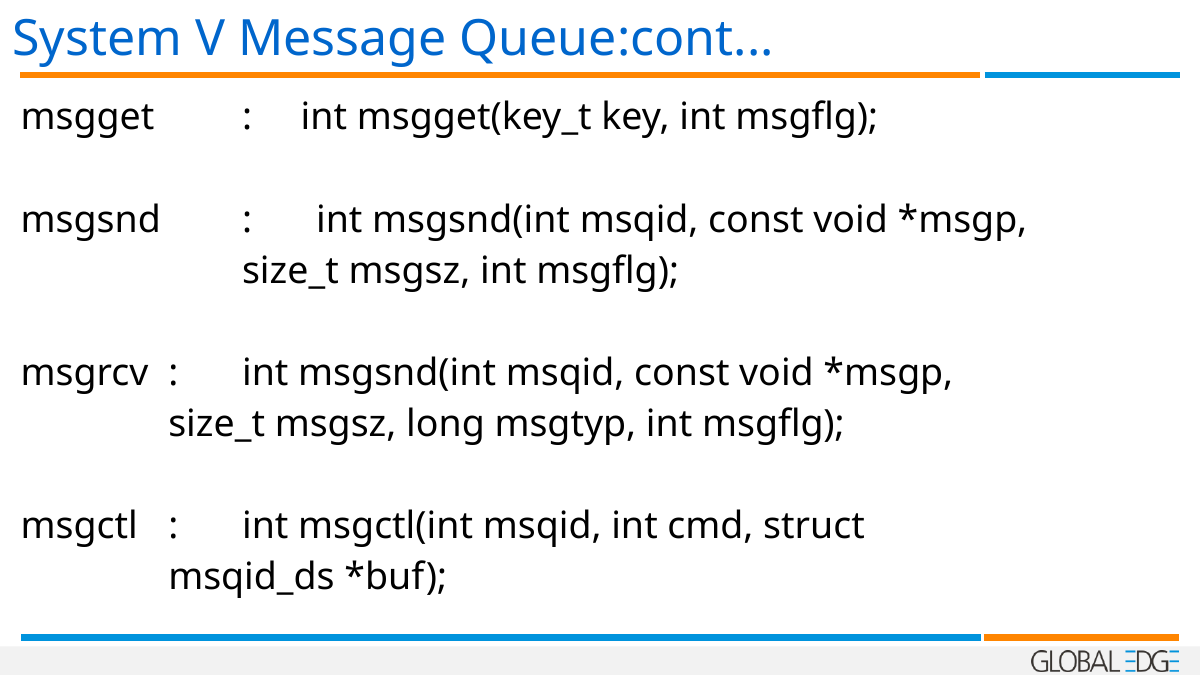

# System V Message Queue:cont...
msgget 	: int msgget(key_t key, int msgflg);
msgsnd 	:	int msgsnd(int msqid, const void *msgp, 		size_t msgsz, int msgflg);
msgrcv 	:	int msgsnd(int msqid, const void *msgp, 					size_t msgsz, long msgtyp, int msgflg);
msgctl 	:	int msgctl(int msqid, int cmd, struct 						msqid_ds *buf);